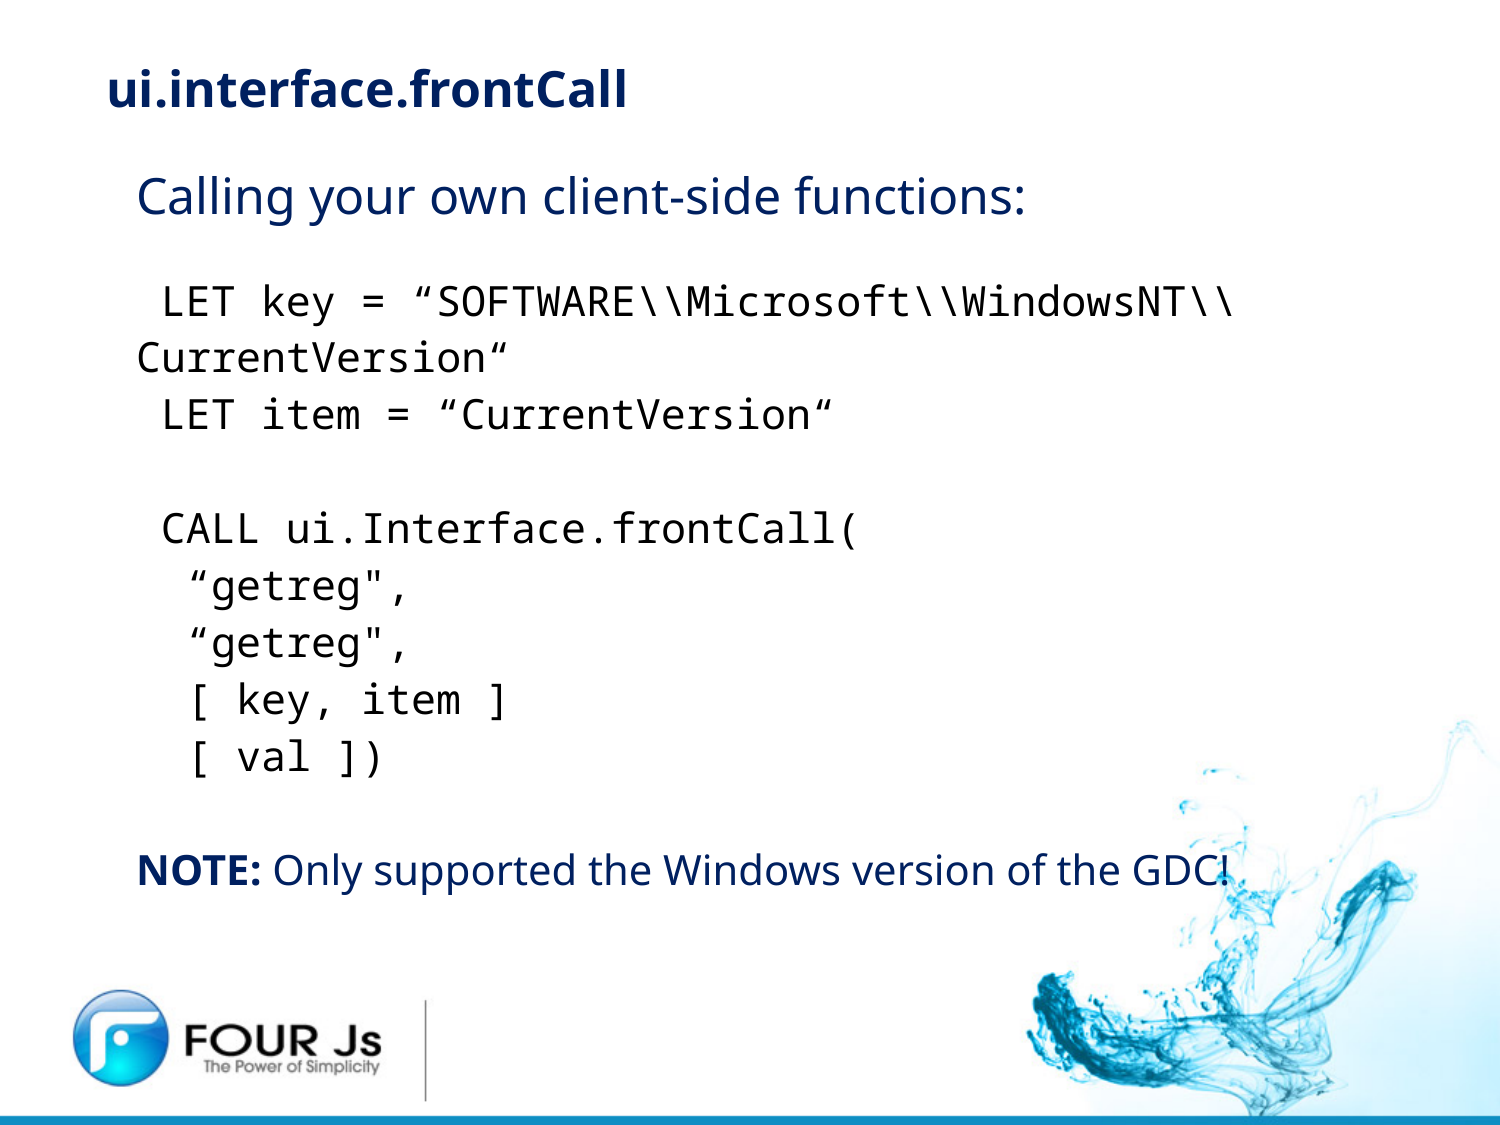

# ui.interface.frontCall
Calling your own client-side functions:
 LET key = “SOFTWARE\\Microsoft\\WindowsNT\\CurrentVersion“
 LET item = “CurrentVersion“
 CALL ui.Interface.frontCall(
 “getreg",
 “getreg",
 [ key, item ]
 [ val ])
NOTE: Only supported the Windows version of the GDC!